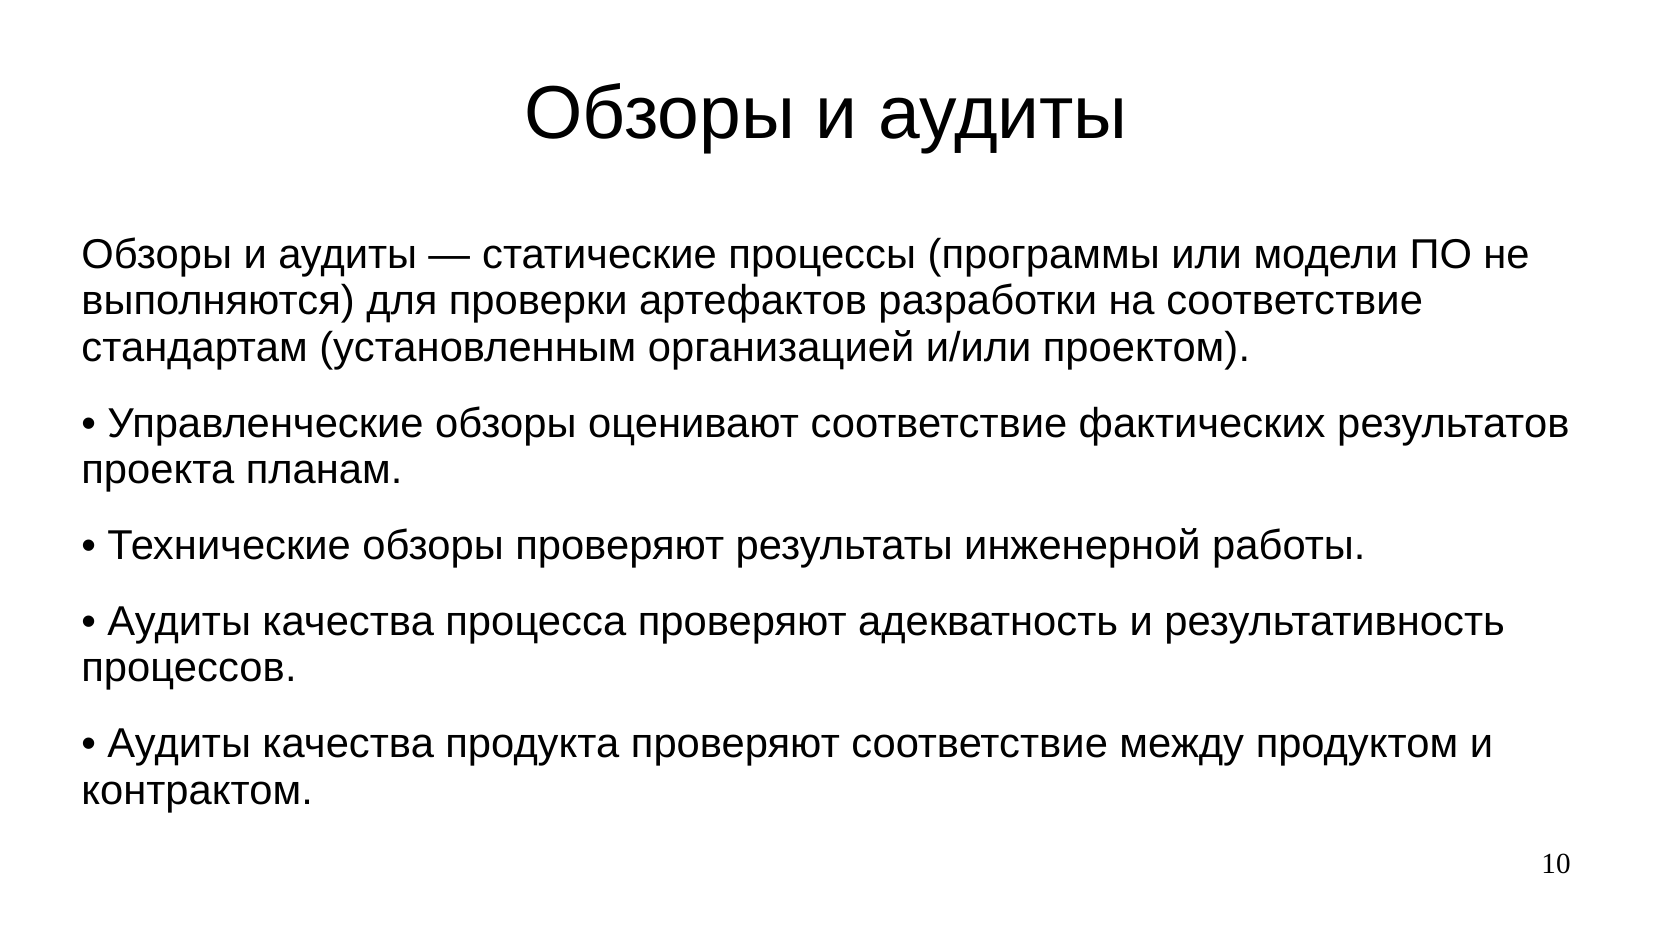

# Обзоры и аудиты
Обзоры и аудиты — статические процессы (программы или модели ПО не выполняются) для проверки артефактов разработки на соответствие стандартам (установленным организацией и/или проектом).
• Управленческие обзоры оценивают соответствие фактических результатов проекта планам.
• Технические обзоры проверяют результаты инженерной работы.
• Аудиты качества процесса проверяют адекватность и результативность процессов.
• Аудиты качества продукта проверяют соответствие между продуктом и контрактом.
10